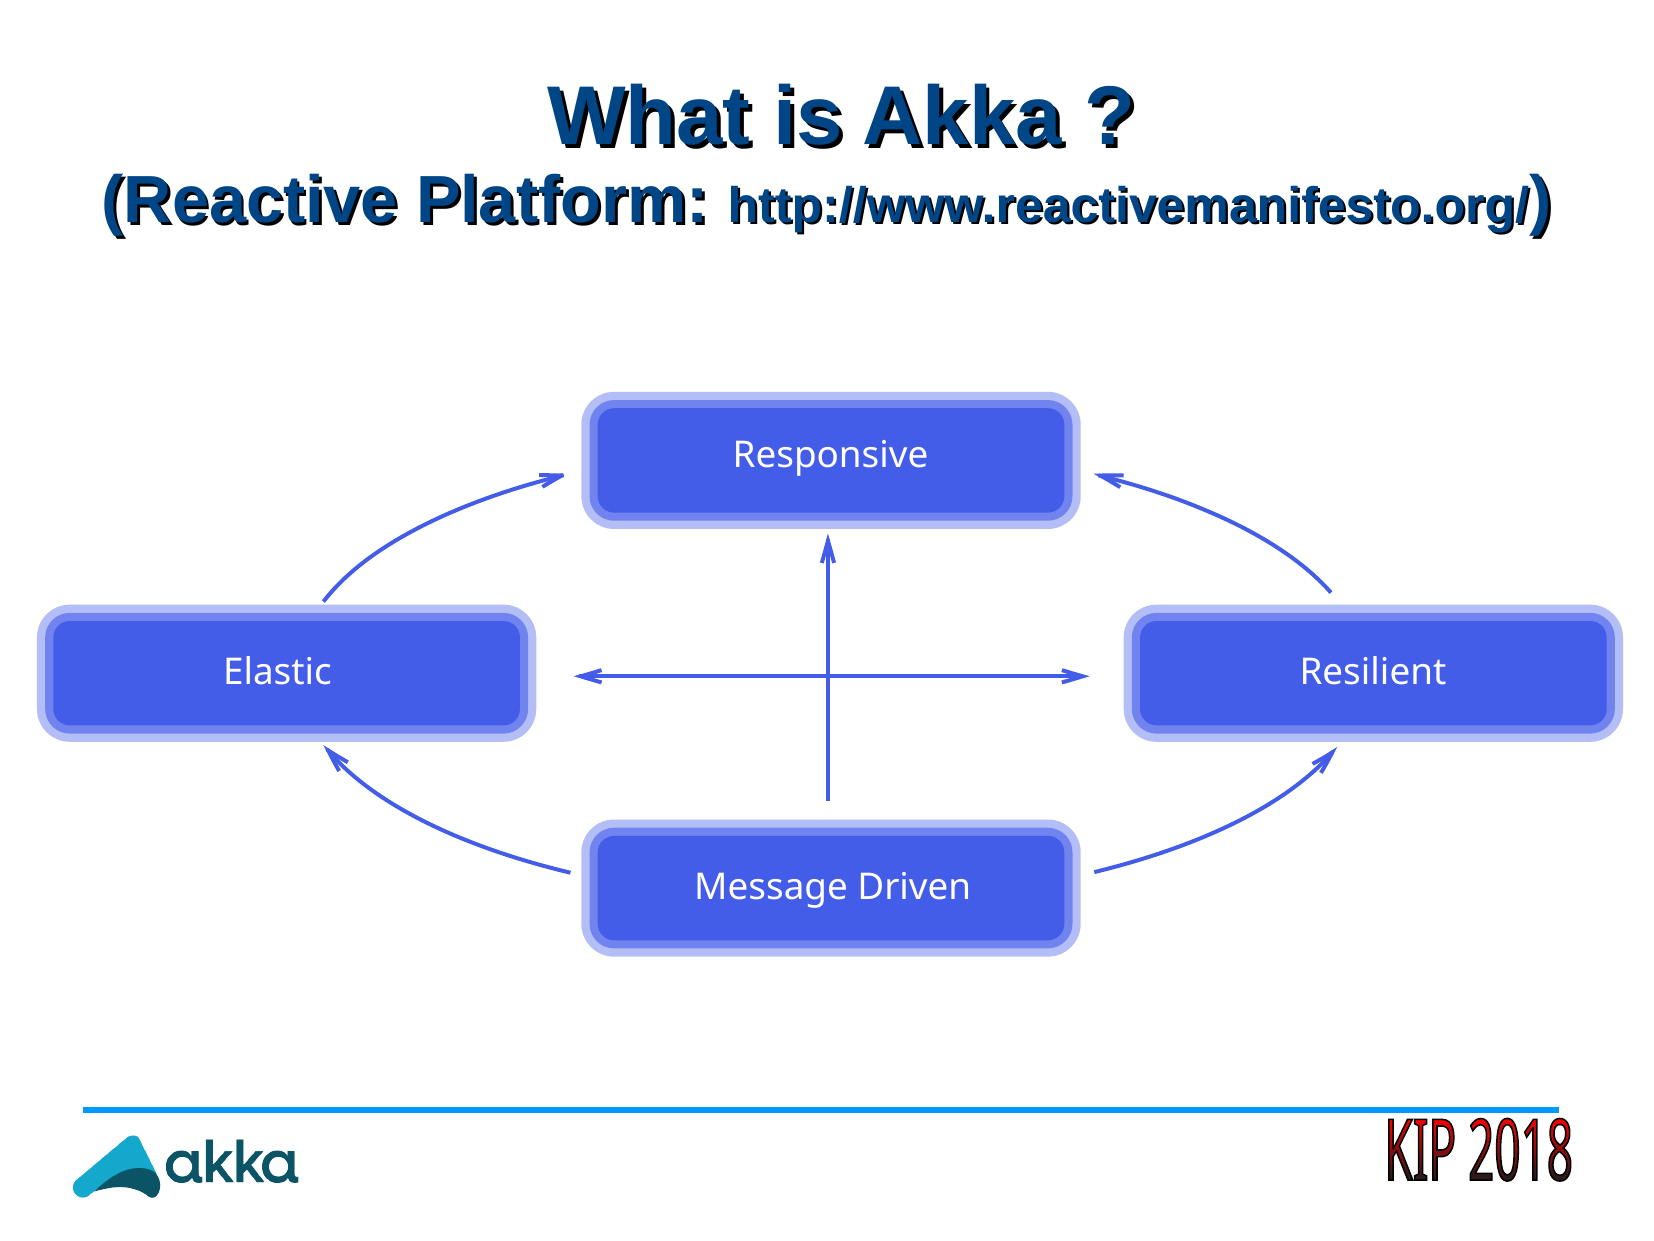

# What is Akka ? (Reactive Platform: http://www.reactivemanifesto.org/)